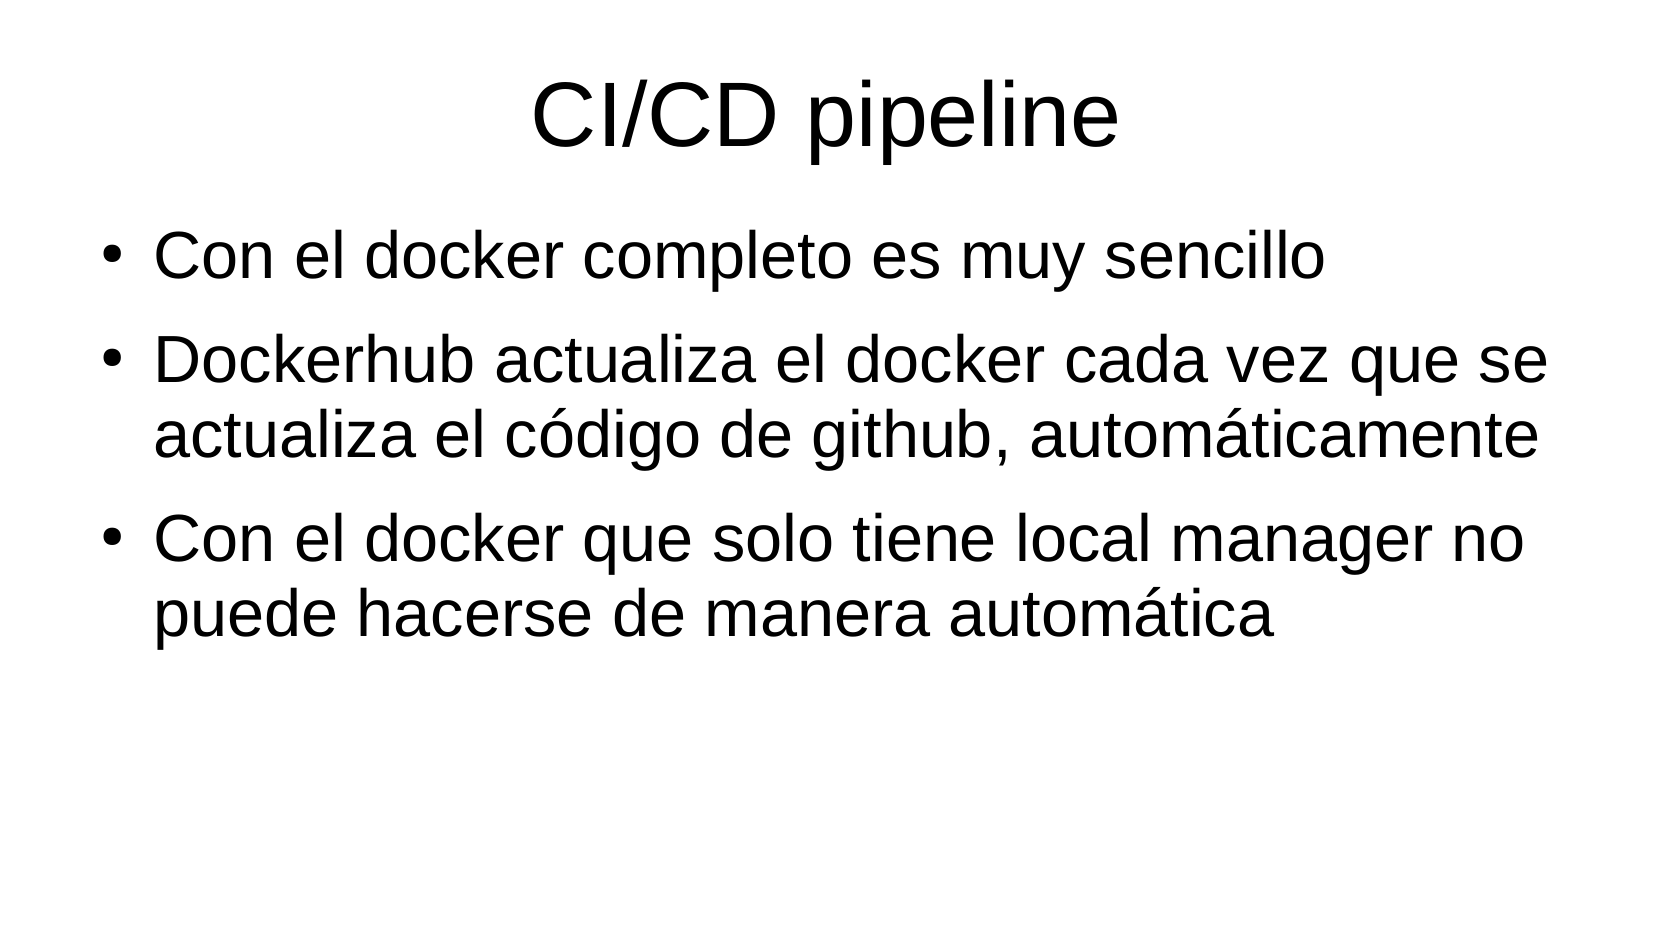

# CI/CD pipeline
Con el docker completo es muy sencillo
Dockerhub actualiza el docker cada vez que se actualiza el código de github, automáticamente
Con el docker que solo tiene local manager no puede hacerse de manera automática